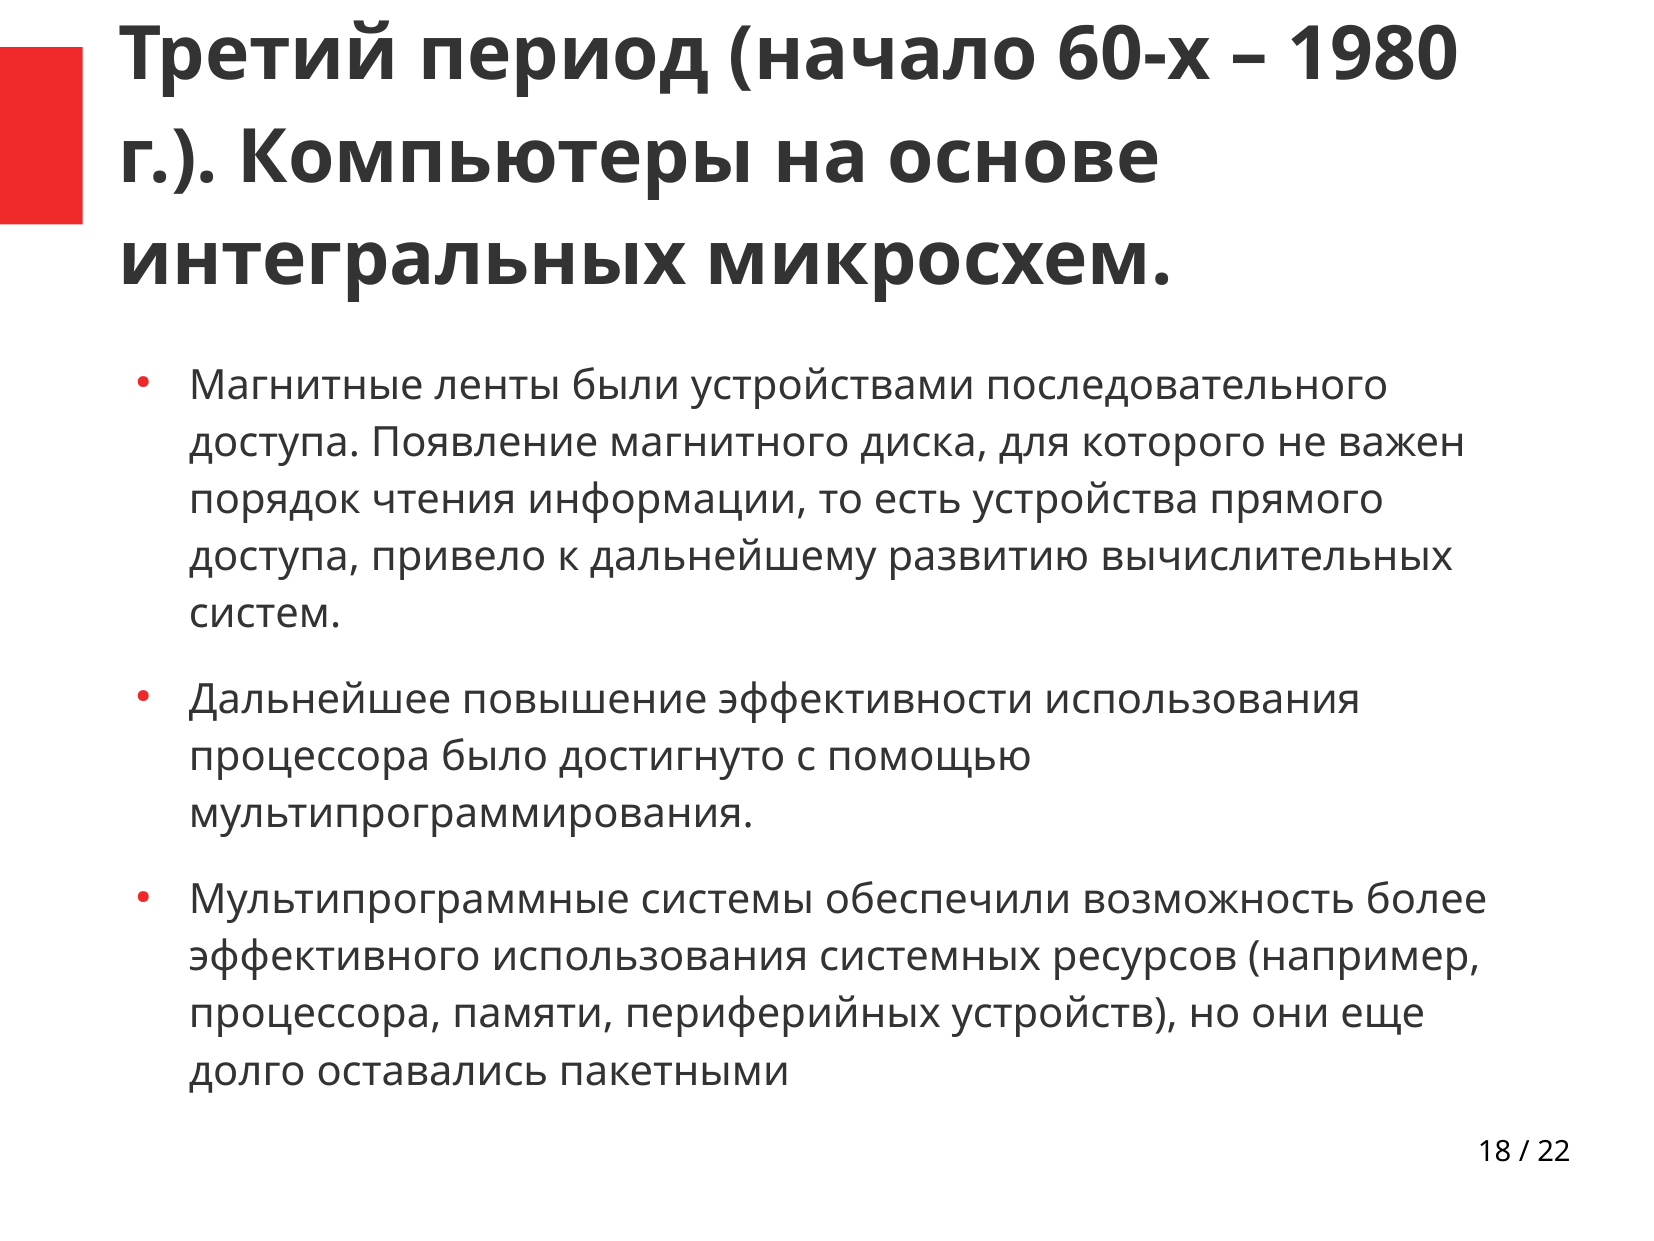

# Третий период (начало 60-х – 1980 г.). Компьютеры на основе интегральных микросхем.
Магнитные ленты были устройствами последовательного доступа. Появление магнитного диска, для которого не важен порядок чтения информации, то есть устройства прямого доступа, привело к дальнейшему развитию вычислительных систем.
Дальнейшее повышение эффективности использования процессора было достигнуто с помощью мультипрограммирования.
Мультипрограммные системы обеспечили возможность более эффективного использования системных ресурсов (например, процессора, памяти, периферийных устройств), но они еще долго оставались пакетными
18